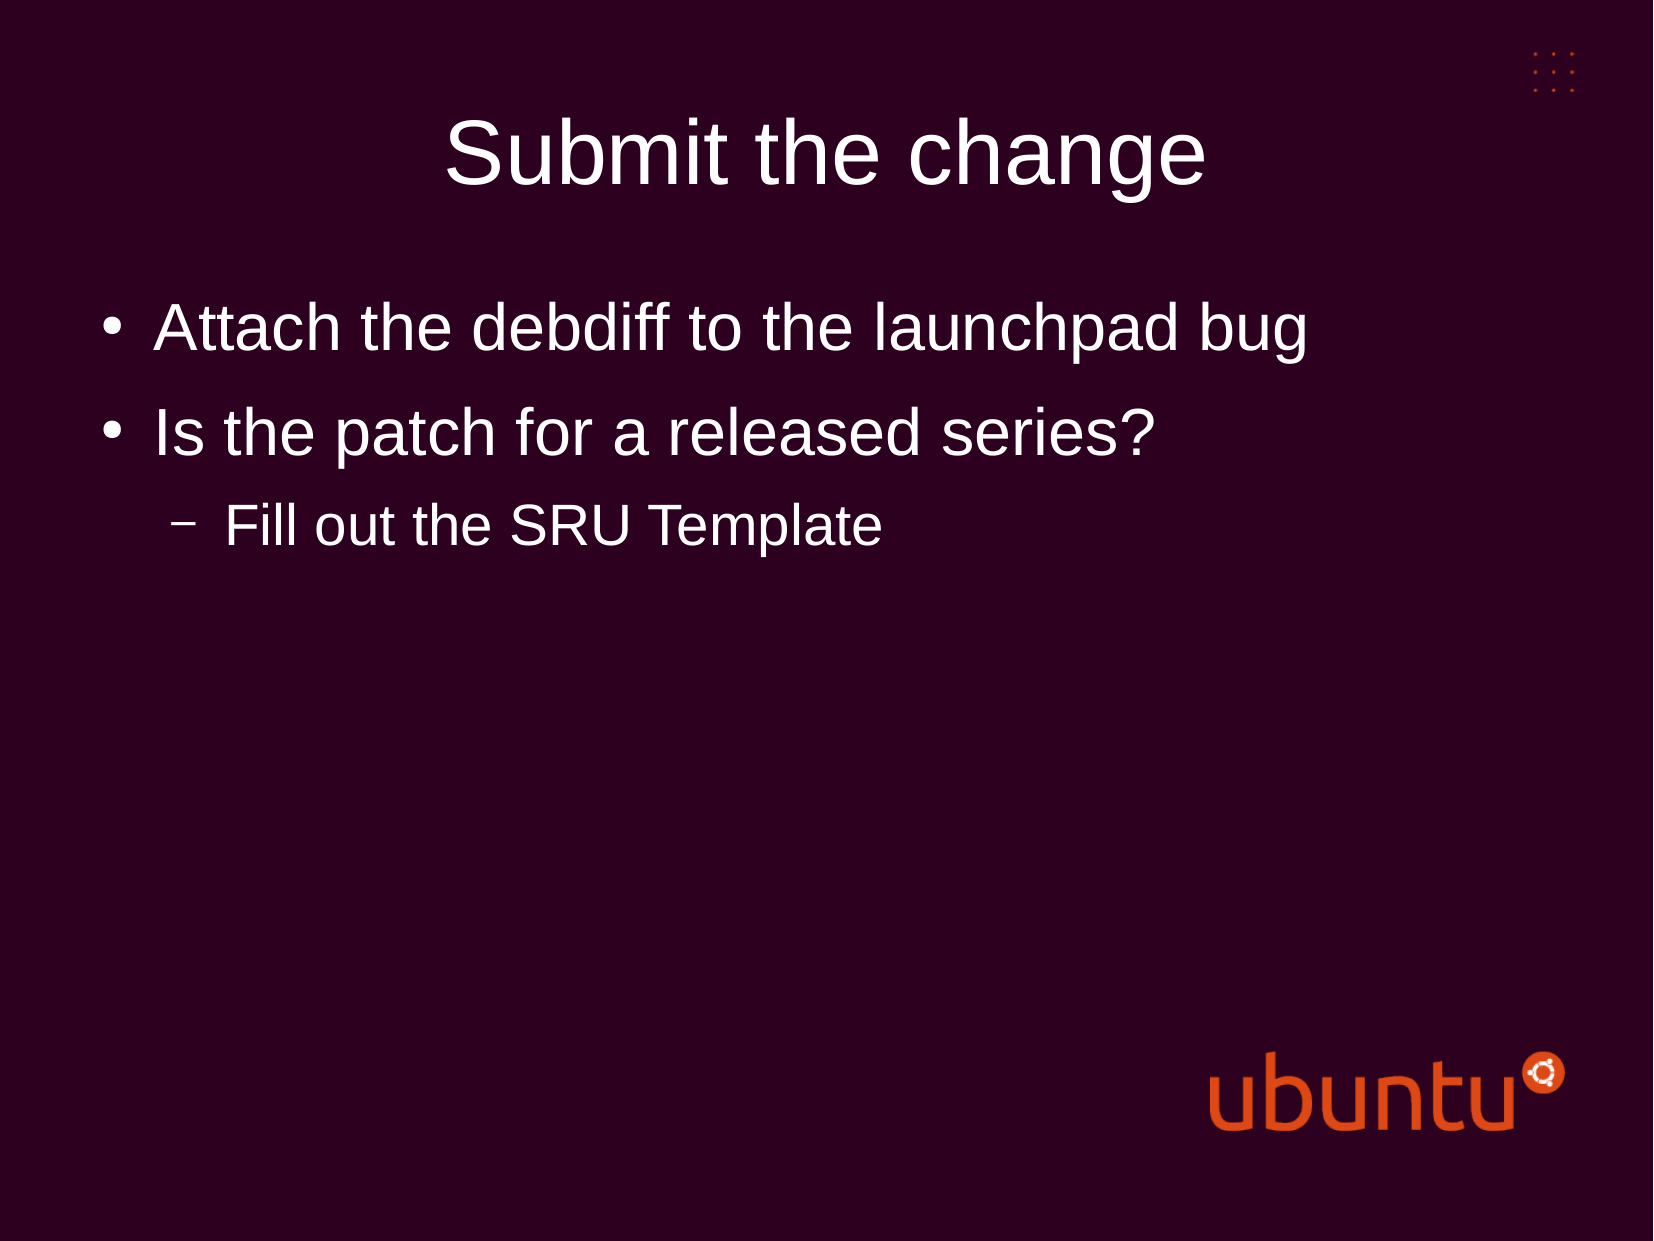

# Submit the change
Attach the debdiff to the launchpad bug
Is the patch for a released series?
Fill out the SRU Template